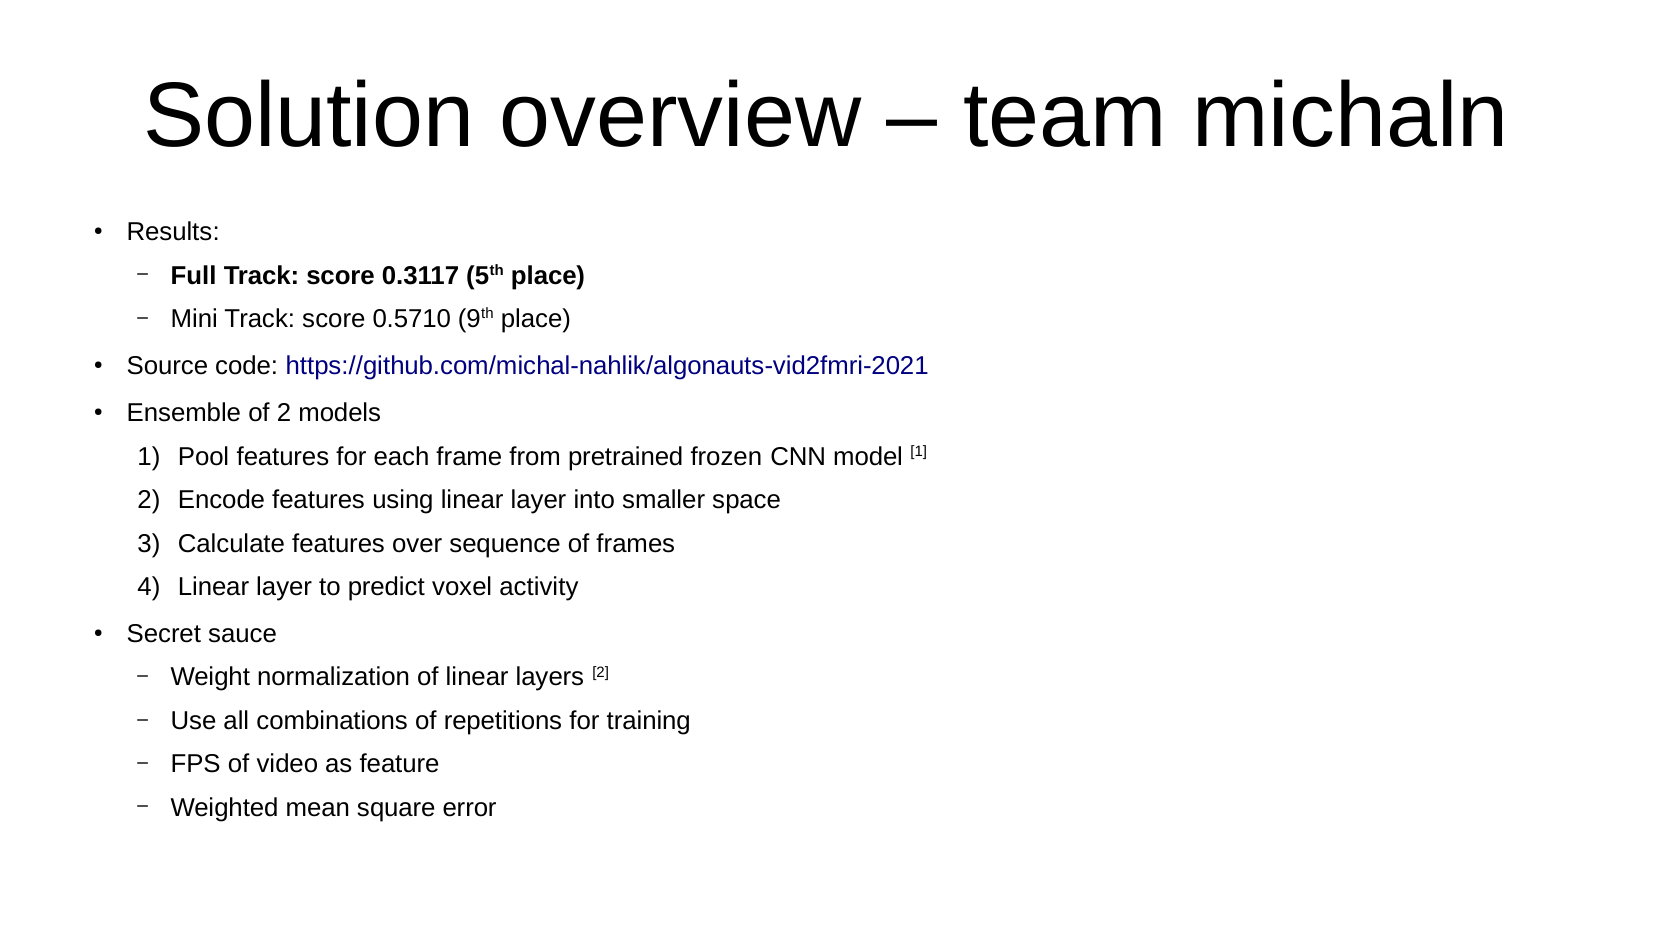

# Solution overview – team michaln
Results:
Full Track: score 0.3117 (5th place)
Mini Track: score 0.5710 (9th place)
Source code: https://github.com/michal-nahlik/algonauts-vid2fmri-2021
Ensemble of 2 models
 Pool features for each frame from pretrained frozen CNN model [1]
 Encode features using linear layer into smaller space
 Calculate features over sequence of frames
 Linear layer to predict voxel activity
Secret sauce
Weight normalization of linear layers [2]
Use all combinations of repetitions for training
FPS of video as feature
Weighted mean square error